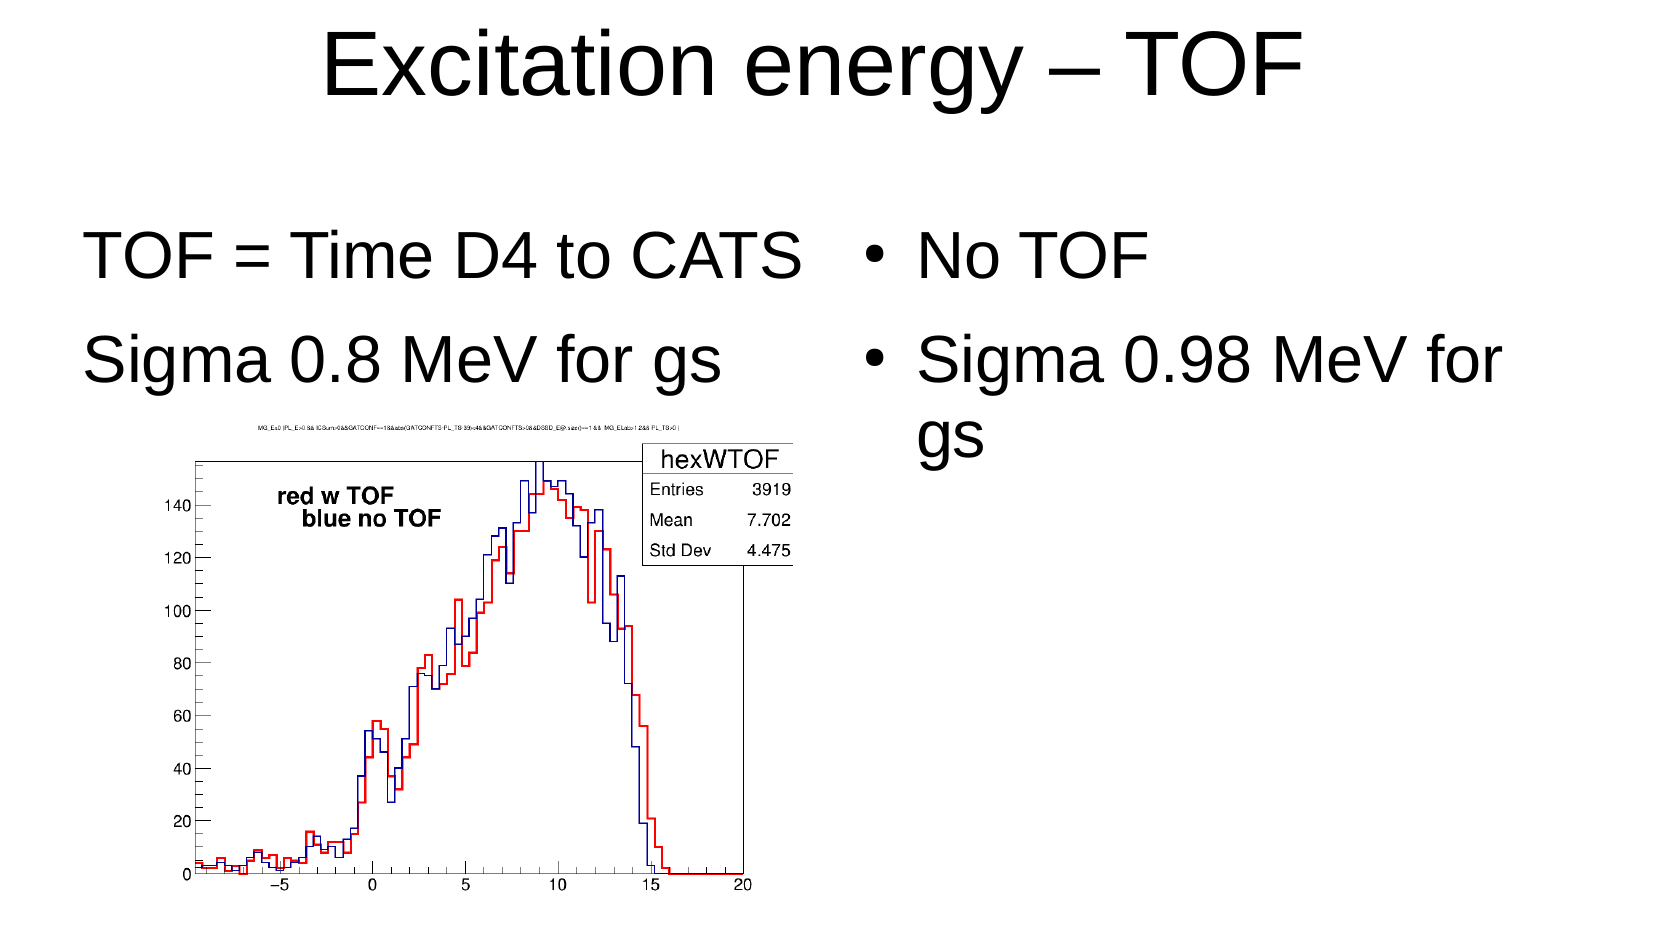

# Excitation energy – TOF
TOF = Time D4 to CATS
Sigma 0.8 MeV for gs
No TOF
Sigma 0.98 MeV for gs